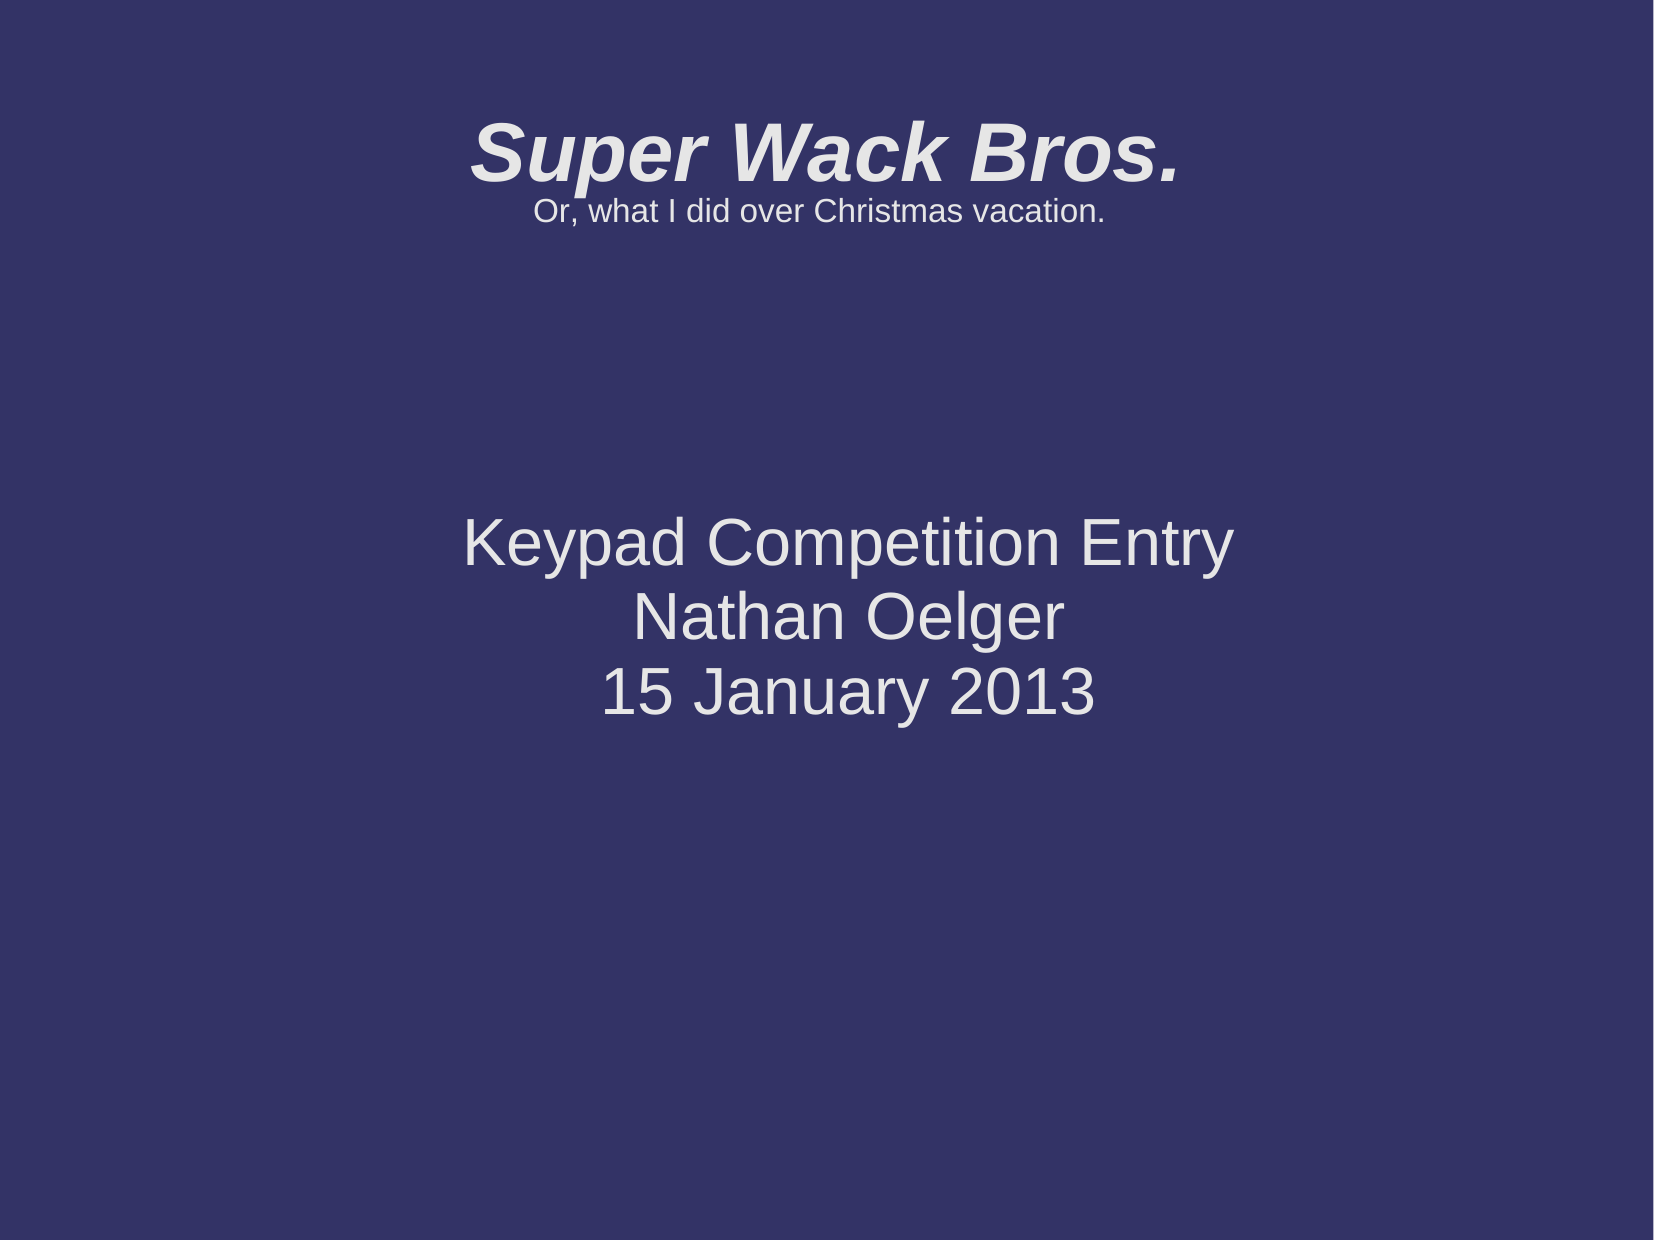

# Super Wack Bros.
Or, what I did over Christmas vacation.
Keypad Competition Entry
Nathan Oelger
15 January 2013